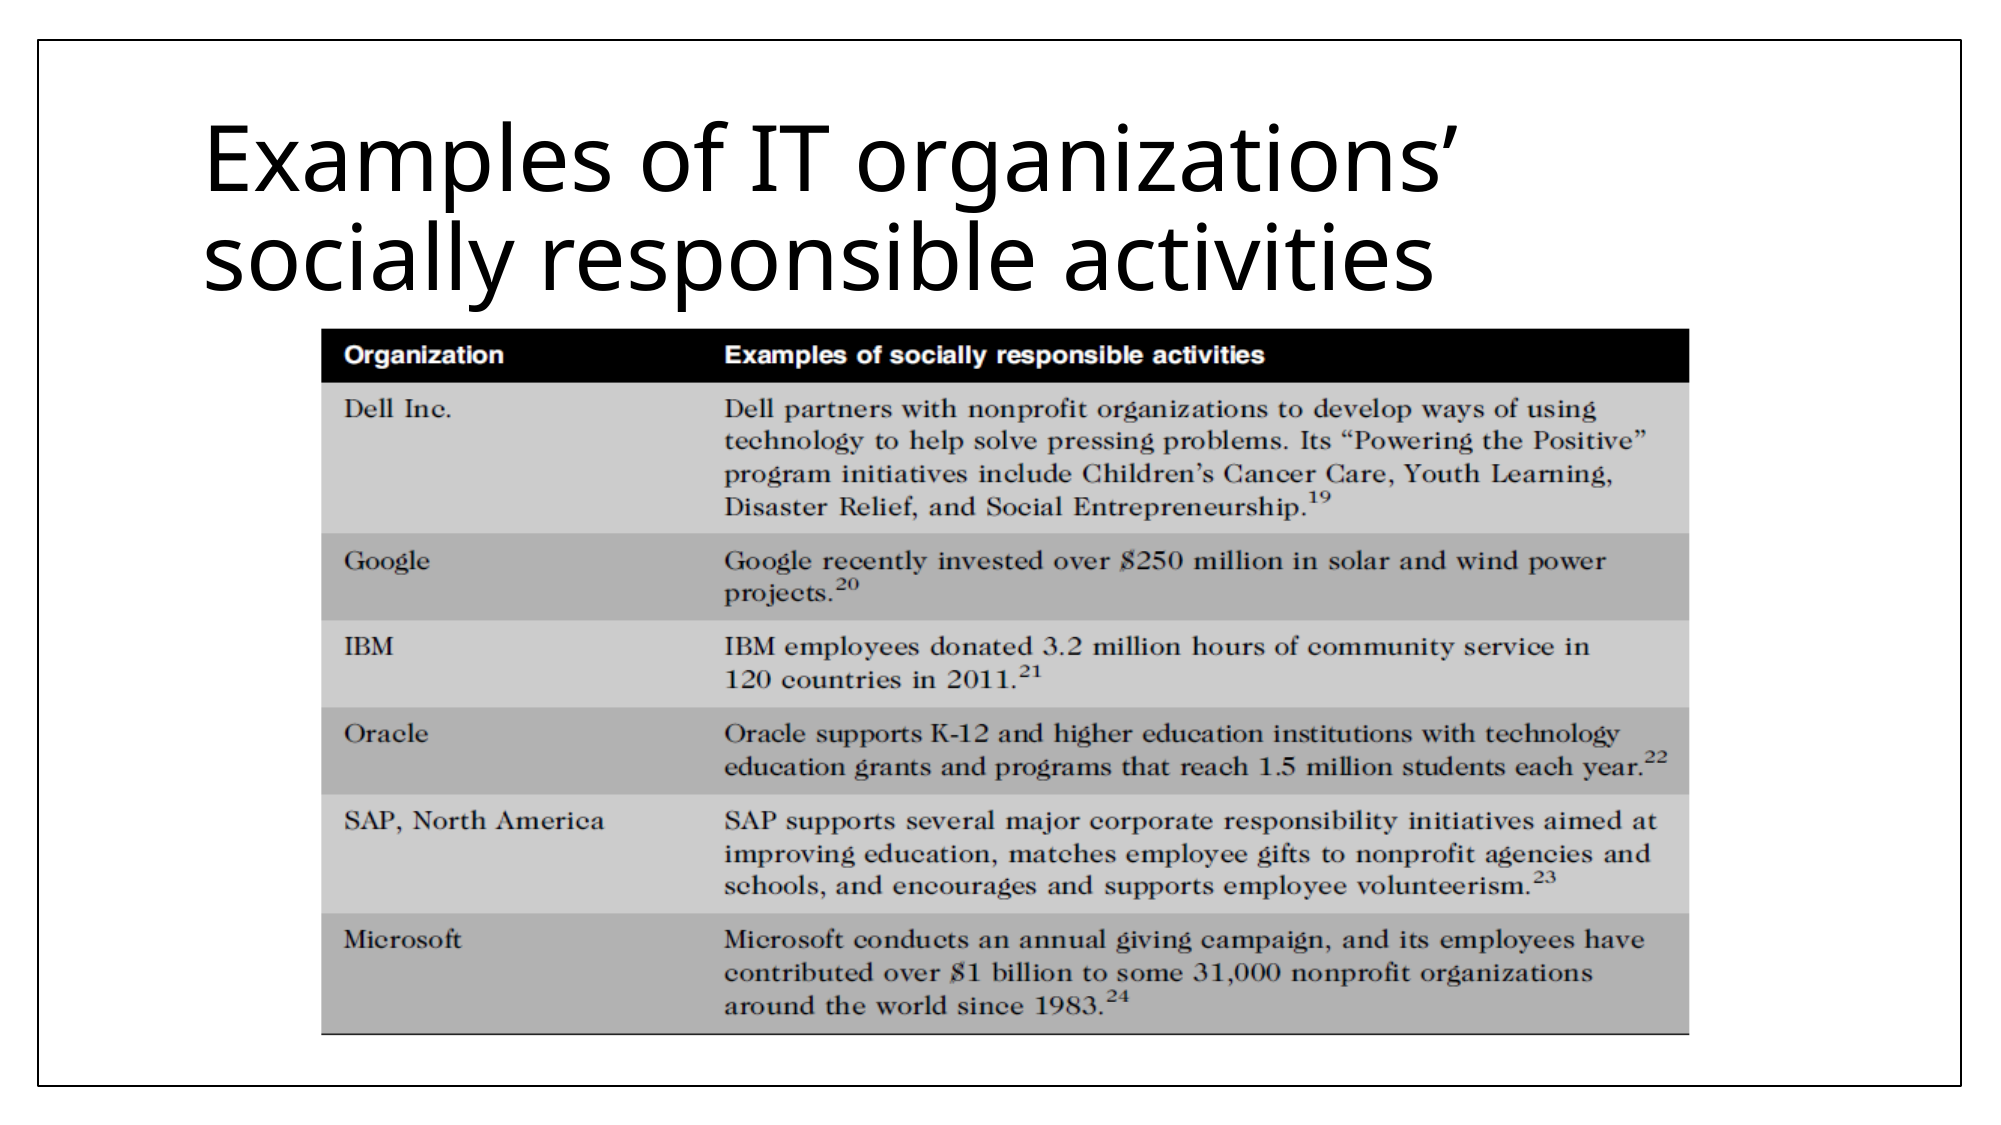

# Examples of IT organizations’ socially responsible activities